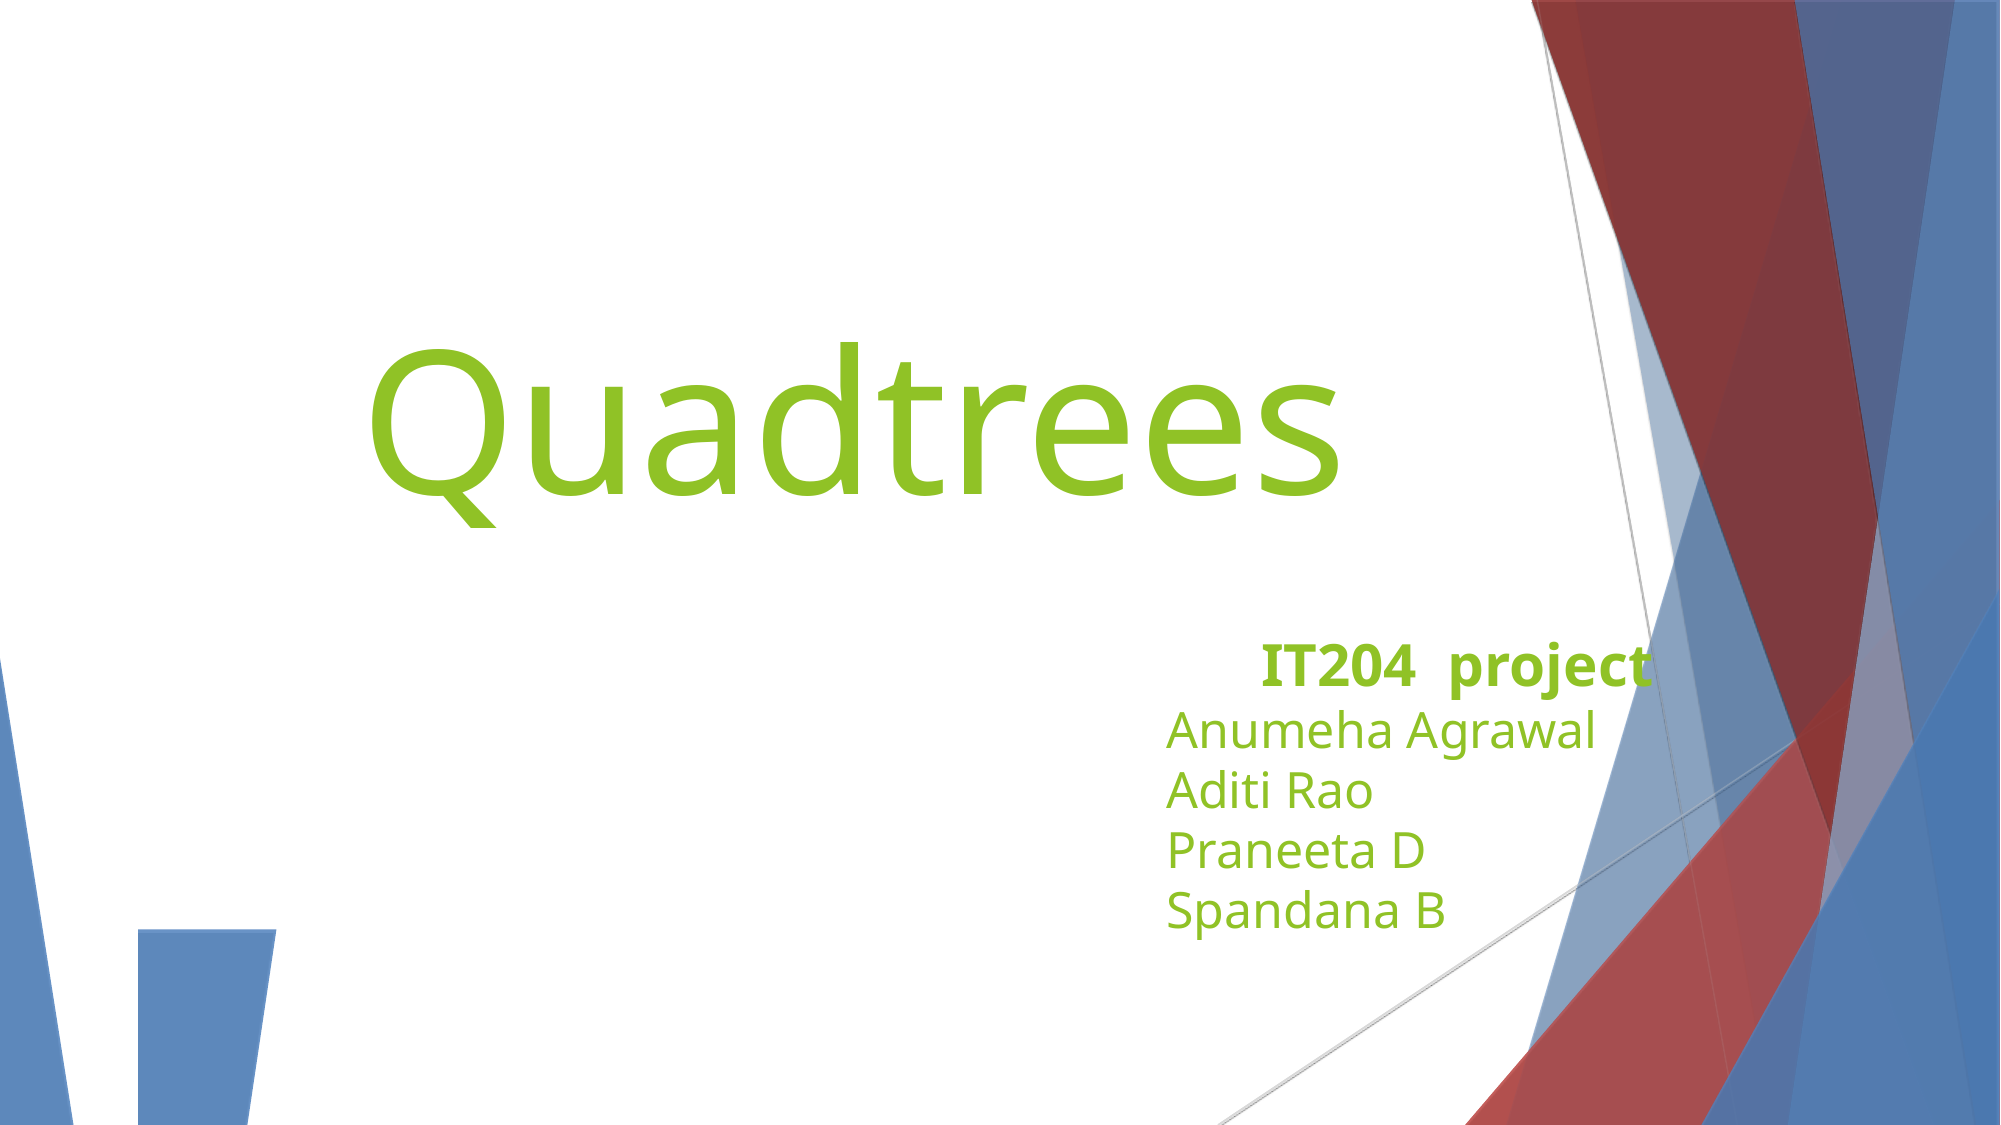

Quadtrees
IT204 project
Anumeha Agrawal
Aditi Rao
Praneeta D
Spandana B